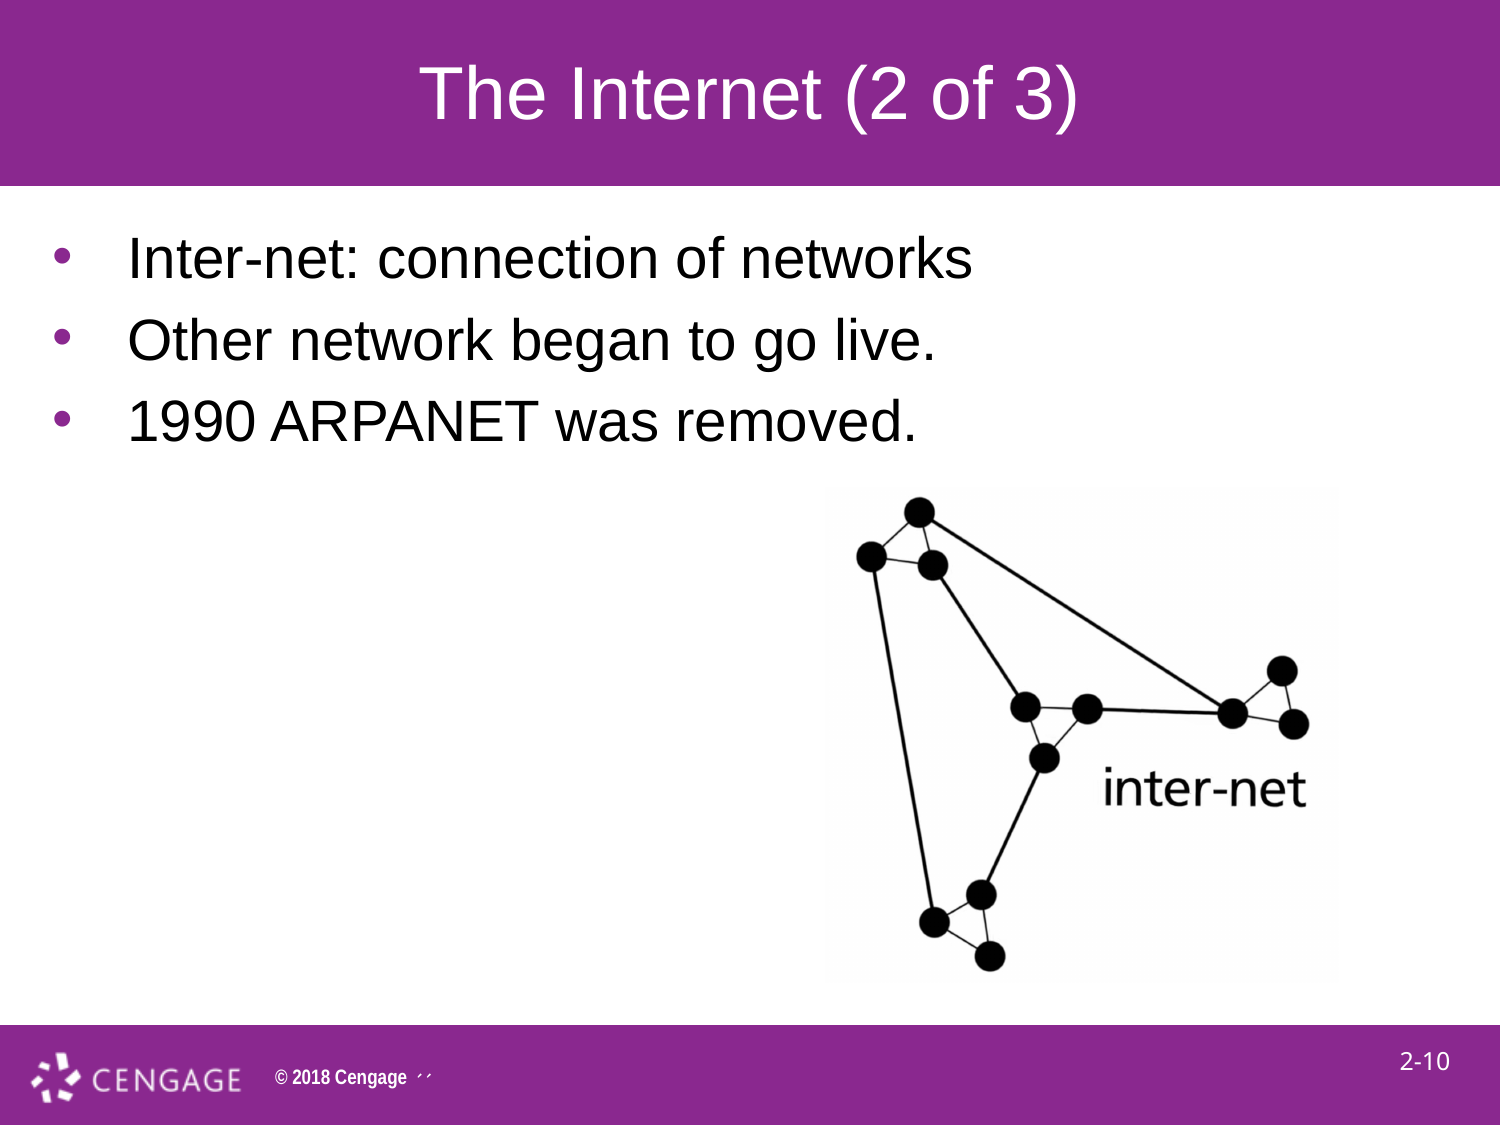

# The Internet (2 of 3)
Inter-net: connection of networks
Other network began to go live.
1990 ARPANET was removed.